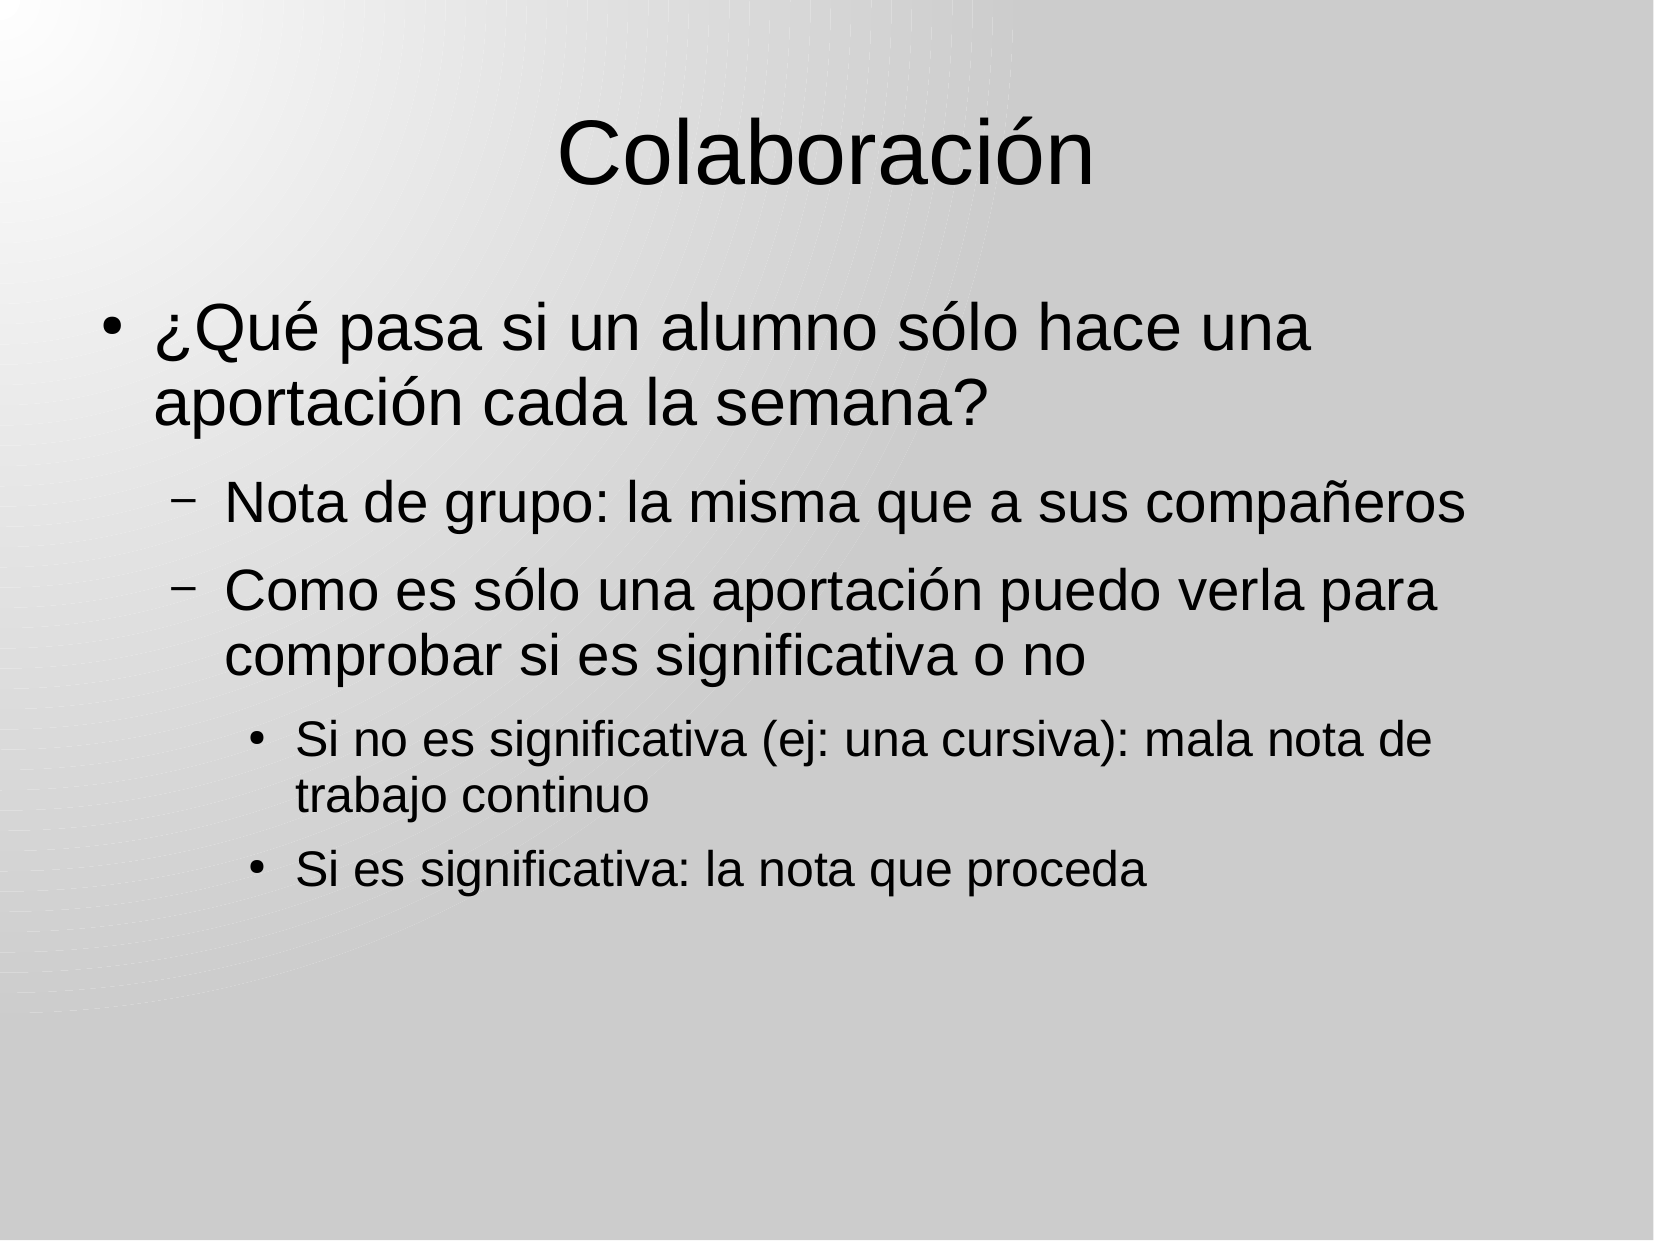

# Colaboración
¿Qué pasa si un alumno sólo hace una aportación cada la semana?
Nota de grupo: la misma que a sus compañeros
Como es sólo una aportación puedo verla para comprobar si es significativa o no
Si no es significativa (ej: una cursiva): mala nota de trabajo continuo
Si es significativa: la nota que proceda